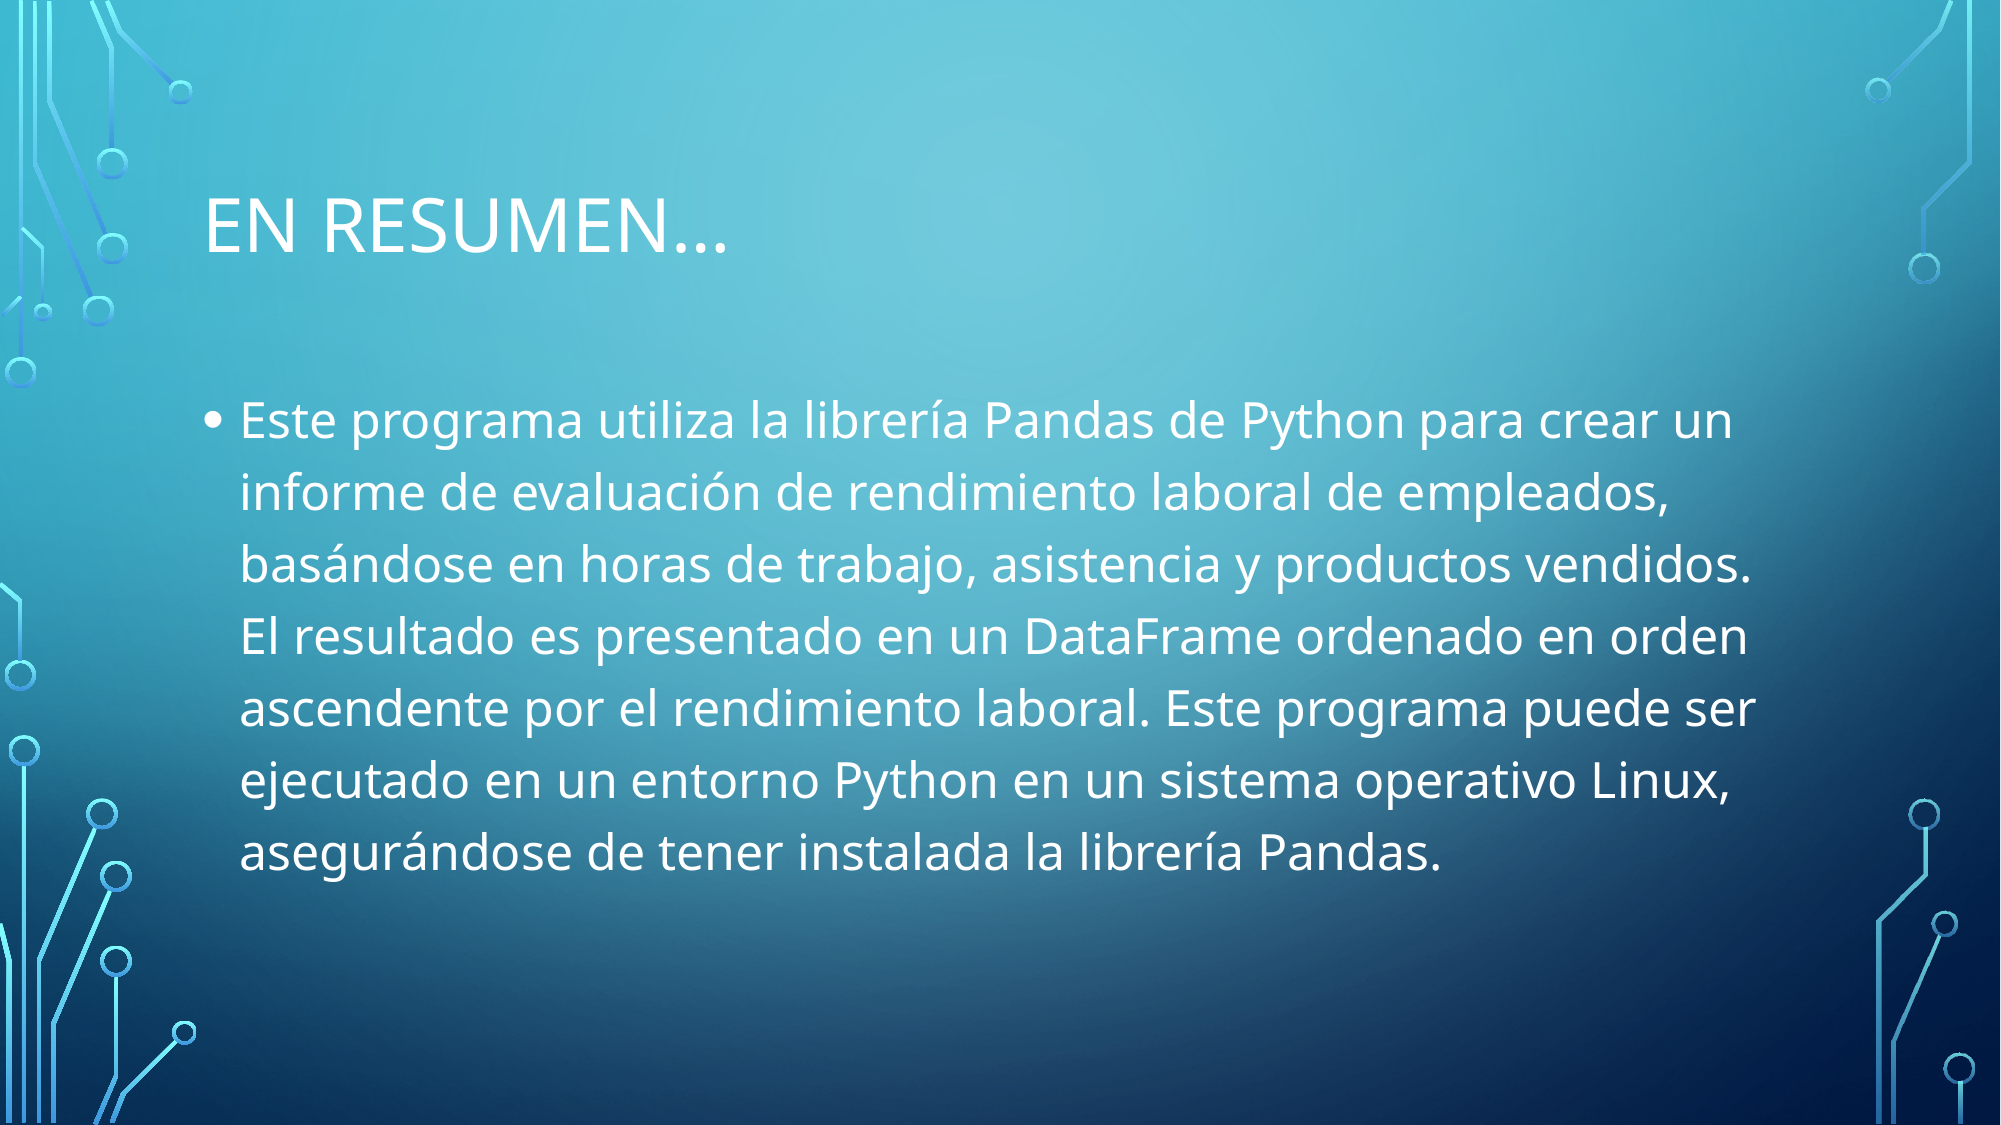

# En resumen…
Este programa utiliza la librería Pandas de Python para crear un informe de evaluación de rendimiento laboral de empleados, basándose en horas de trabajo, asistencia y productos vendidos. El resultado es presentado en un DataFrame ordenado en orden ascendente por el rendimiento laboral. Este programa puede ser ejecutado en un entorno Python en un sistema operativo Linux, asegurándose de tener instalada la librería Pandas.